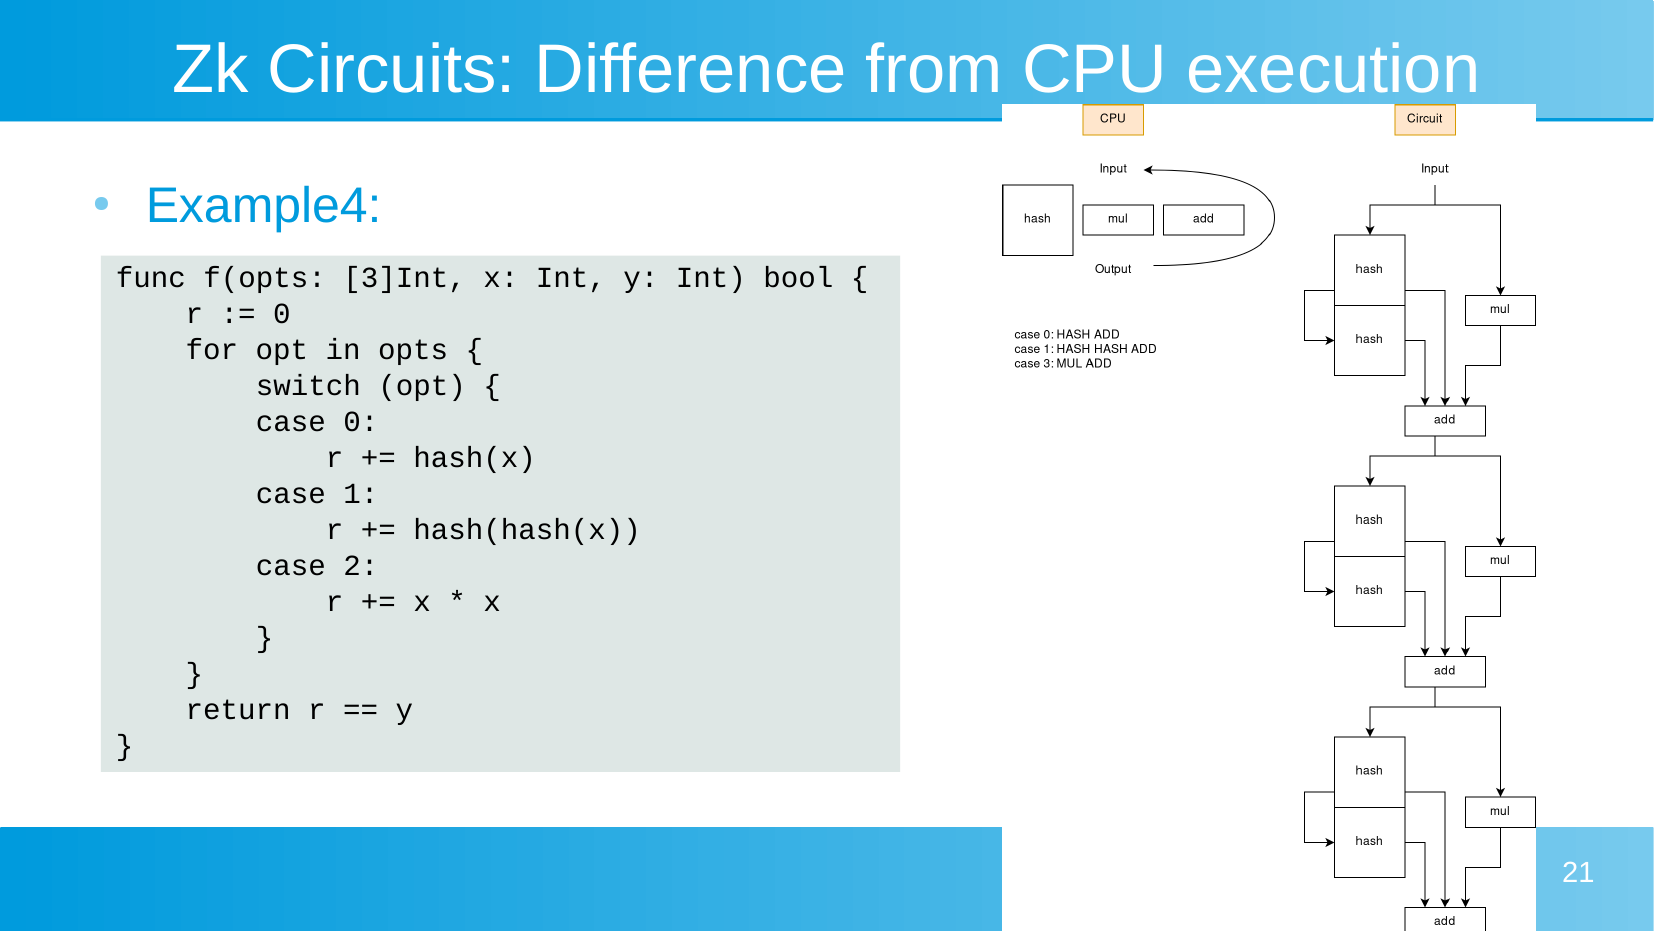

# Zk Circuits: Difference from CPU execution
Example4:
func f(opts: [3]Int, x: Int, y: Int) bool {
 r := 0
 for opt in opts {
 switch (opt) {
 case 0:
 r += hash(x)
 case 1:
 r += hash(hash(x))
 case 2:
 r += x * x
 }
 }
 return r == y
}
21